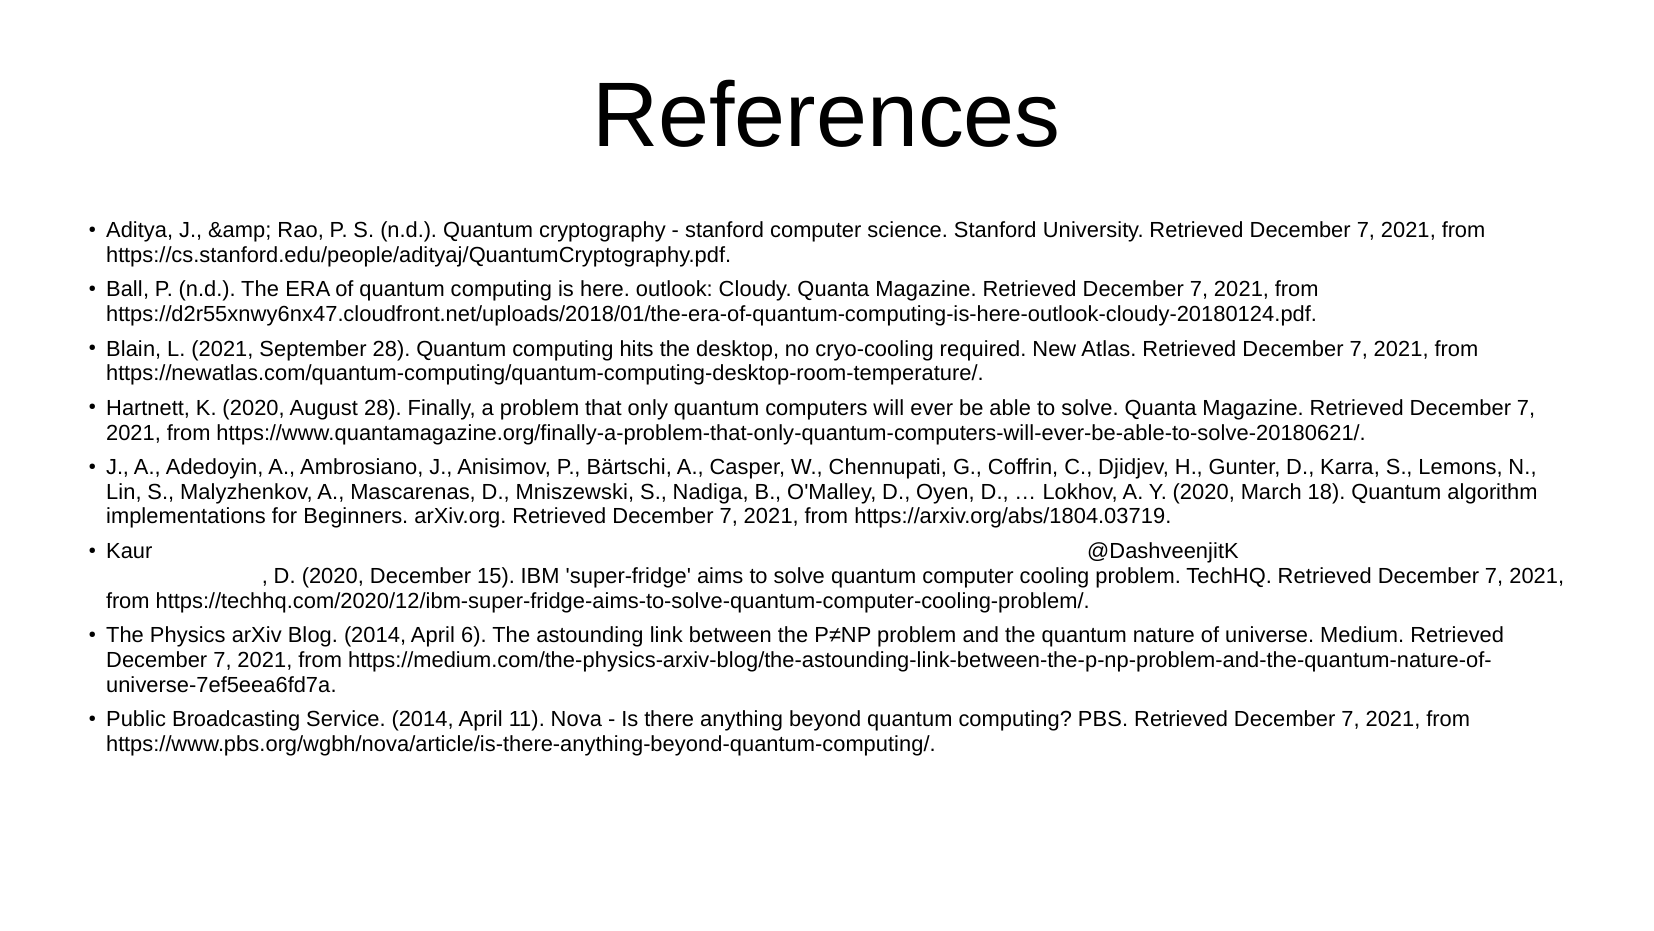

# References
Aditya, J., &amp; Rao, P. S. (n.d.). Quantum cryptography - stanford computer science. Stanford University. Retrieved December 7, 2021, from https://cs.stanford.edu/people/adityaj/QuantumCryptography.pdf.
Ball, P. (n.d.). The ERA of quantum computing is here. outlook: Cloudy. Quanta Magazine. Retrieved December 7, 2021, from https://d2r55xnwy6nx47.cloudfront.net/uploads/2018/01/the-era-of-quantum-computing-is-here-outlook-cloudy-20180124.pdf.
Blain, L. (2021, September 28). Quantum computing hits the desktop, no cryo-cooling required. New Atlas. Retrieved December 7, 2021, from https://newatlas.com/quantum-computing/quantum-computing-desktop-room-temperature/.
Hartnett, K. (2020, August 28). Finally, a problem that only quantum computers will ever be able to solve. Quanta Magazine. Retrieved December 7, 2021, from https://www.quantamagazine.org/finally-a-problem-that-only-quantum-computers-will-ever-be-able-to-solve-20180621/.
J., A., Adedoyin, A., Ambrosiano, J., Anisimov, P., Bärtschi, A., Casper, W., Chennupati, G., Coffrin, C., Djidjev, H., Gunter, D., Karra, S., Lemons, N., Lin, S., Malyzhenkov, A., Mascarenas, D., Mniszewski, S., Nadiga, B., O'Malley, D., Oyen, D., … Lokhov, A. Y. (2020, March 18). Quantum algorithm implementations for Beginners. arXiv.org. Retrieved December 7, 2021, from https://arxiv.org/abs/1804.03719.
Kaur @DashveenjitK , D. (2020, December 15). IBM 'super-fridge' aims to solve quantum computer cooling problem. TechHQ. Retrieved December 7, 2021, from https://techhq.com/2020/12/ibm-super-fridge-aims-to-solve-quantum-computer-cooling-problem/.
The Physics arXiv Blog. (2014, April 6). The astounding link between the P≠NP problem and the quantum nature of universe. Medium. Retrieved December 7, 2021, from https://medium.com/the-physics-arxiv-blog/the-astounding-link-between-the-p-np-problem-and-the-quantum-nature-of-universe-7ef5eea6fd7a.
Public Broadcasting Service. (2014, April 11). Nova - Is there anything beyond quantum computing? PBS. Retrieved December 7, 2021, from https://www.pbs.org/wgbh/nova/article/is-there-anything-beyond-quantum-computing/.